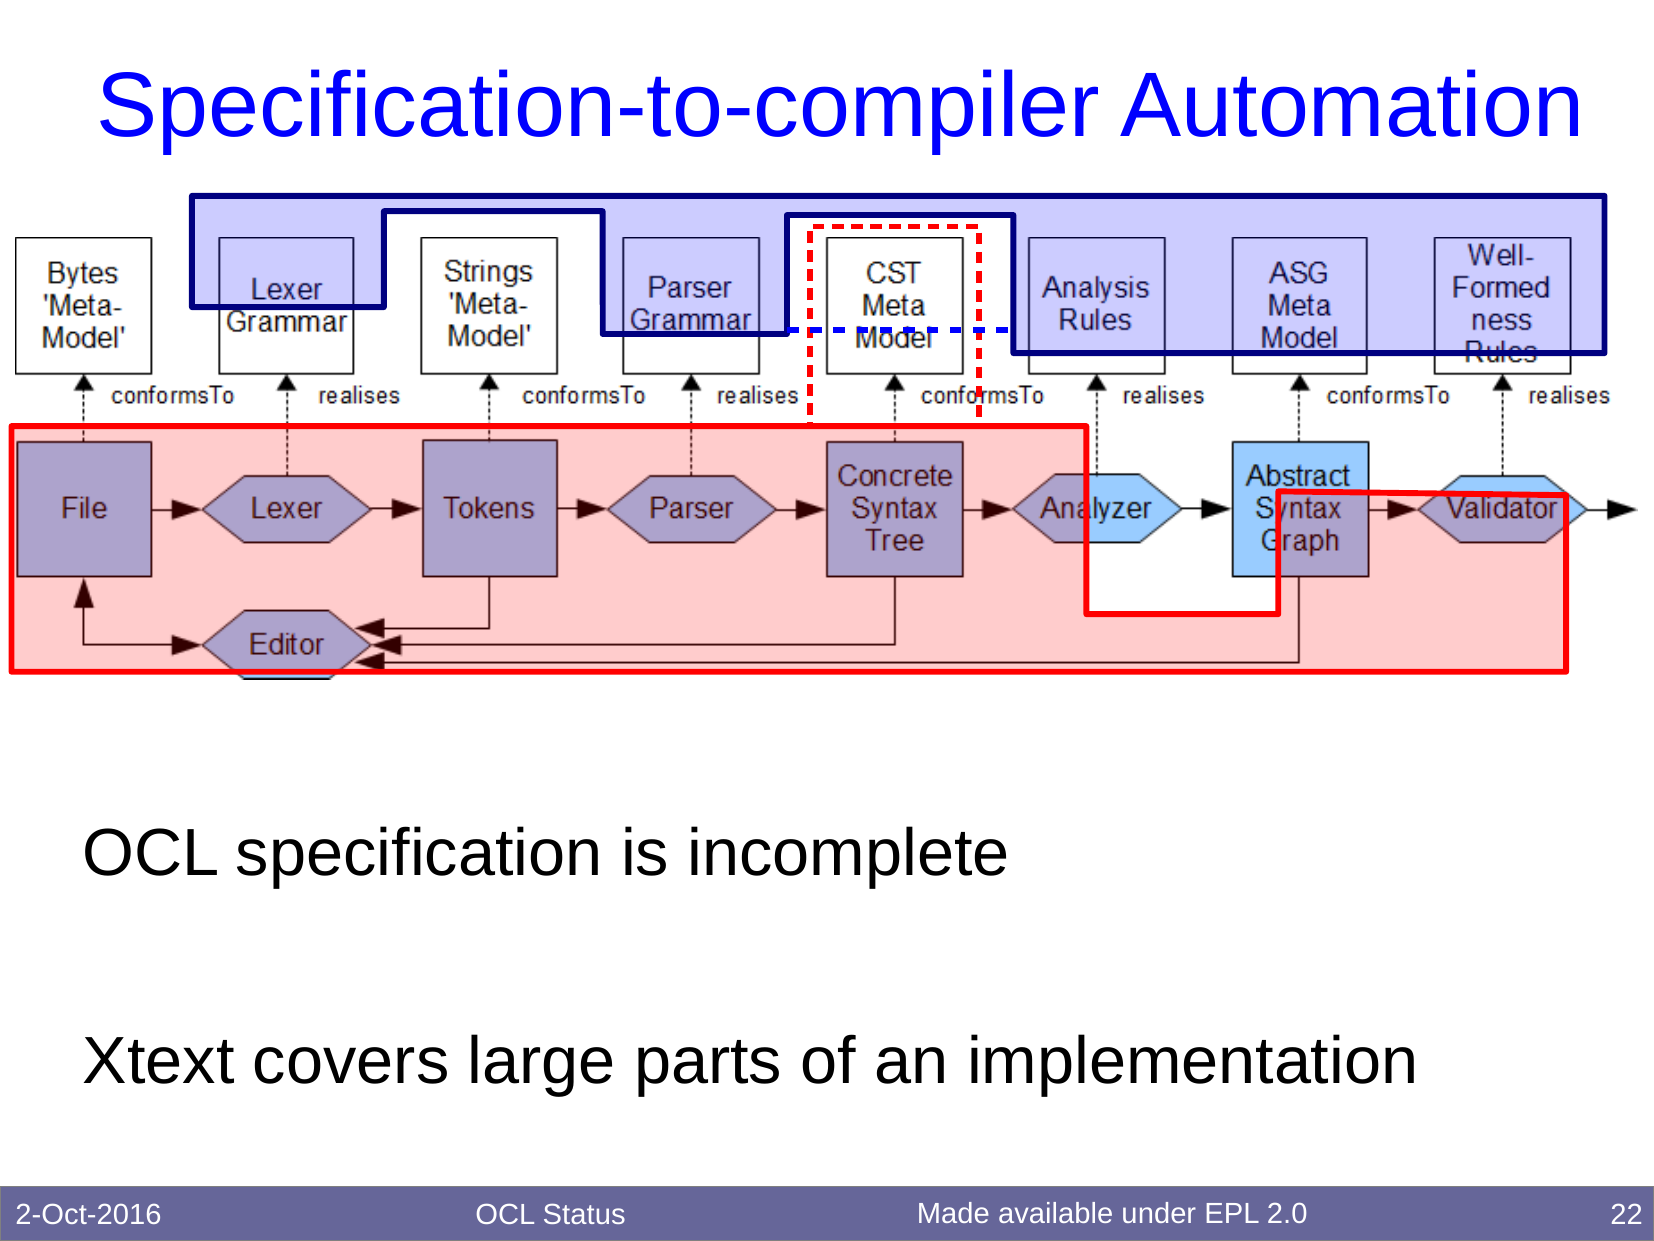

# Specification-to-compiler Automation
OCL specification is incomplete
Xtext covers large parts of an implementation
2-Oct-2016
OCL Status
22